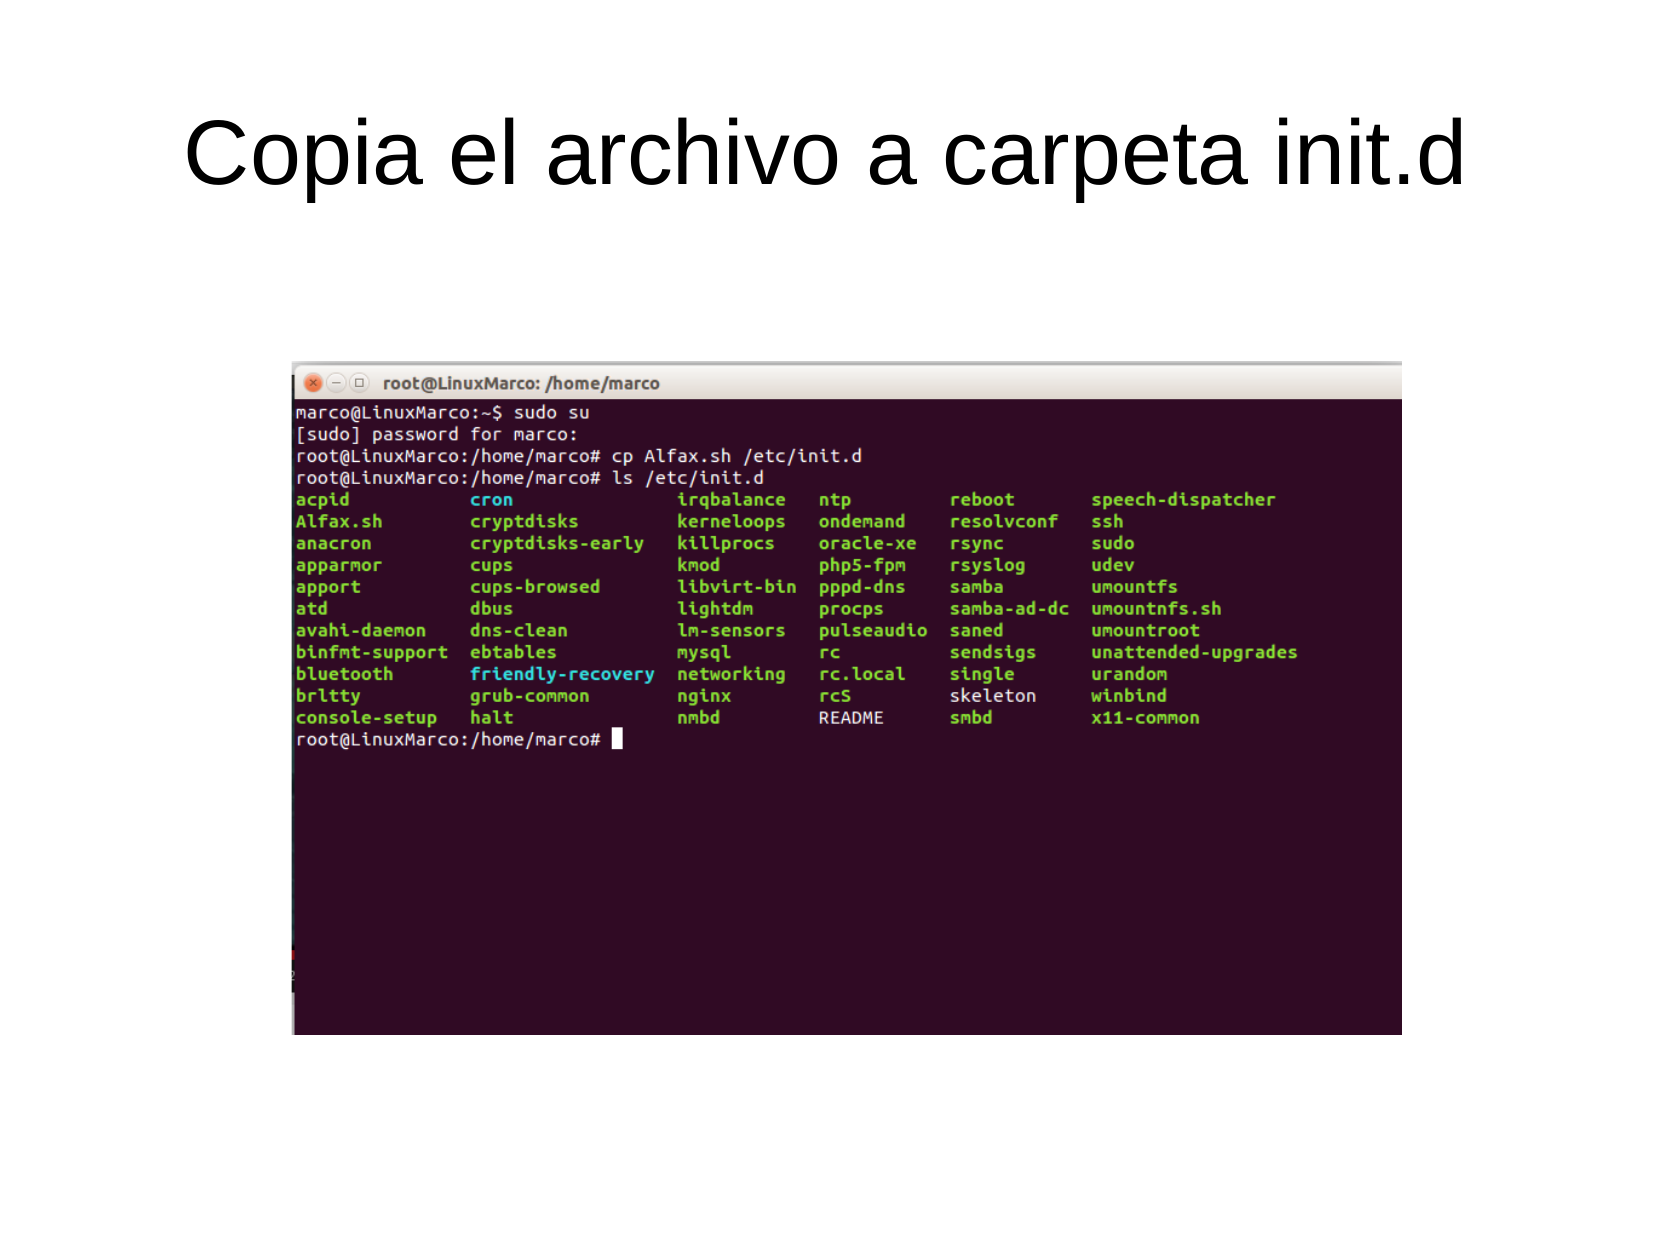

# Copia el archivo a carpeta init.d